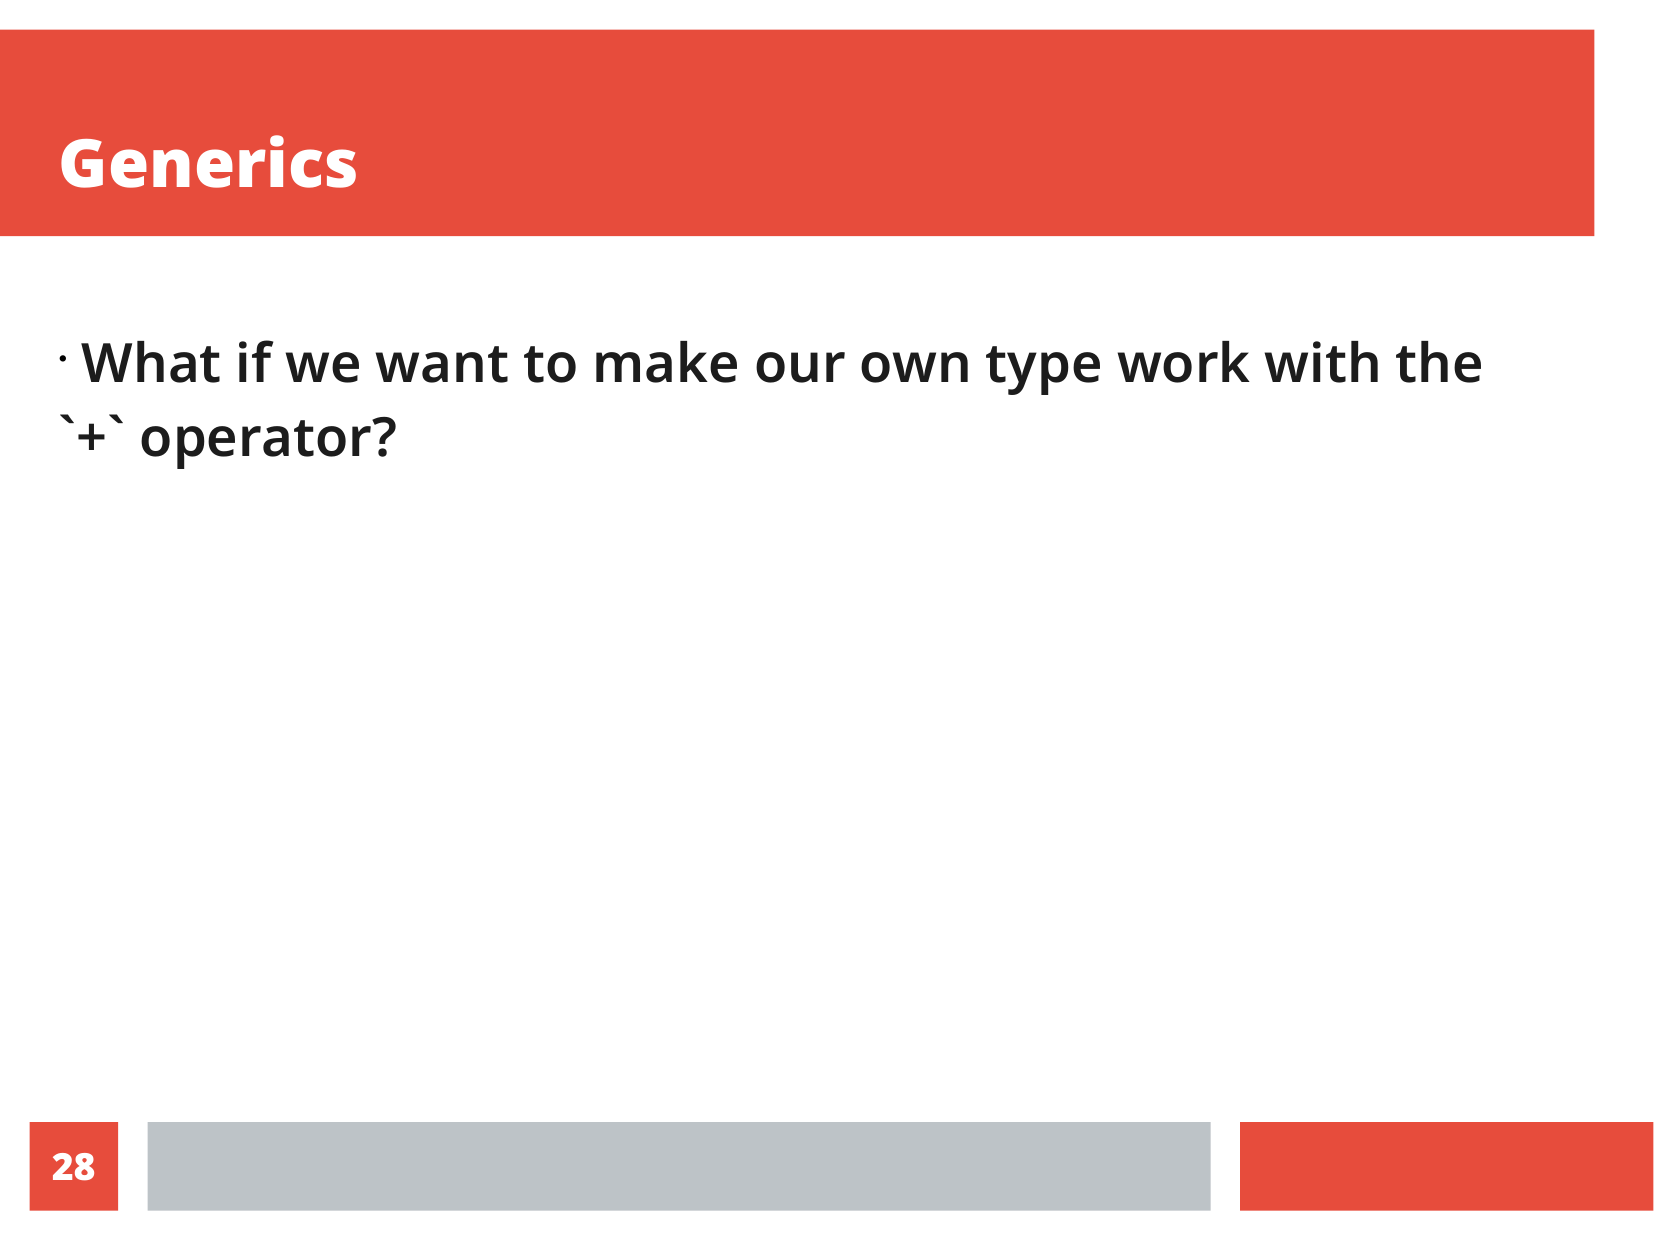

# Generics
 What if we want to make our own type work with the `+` operator?
28